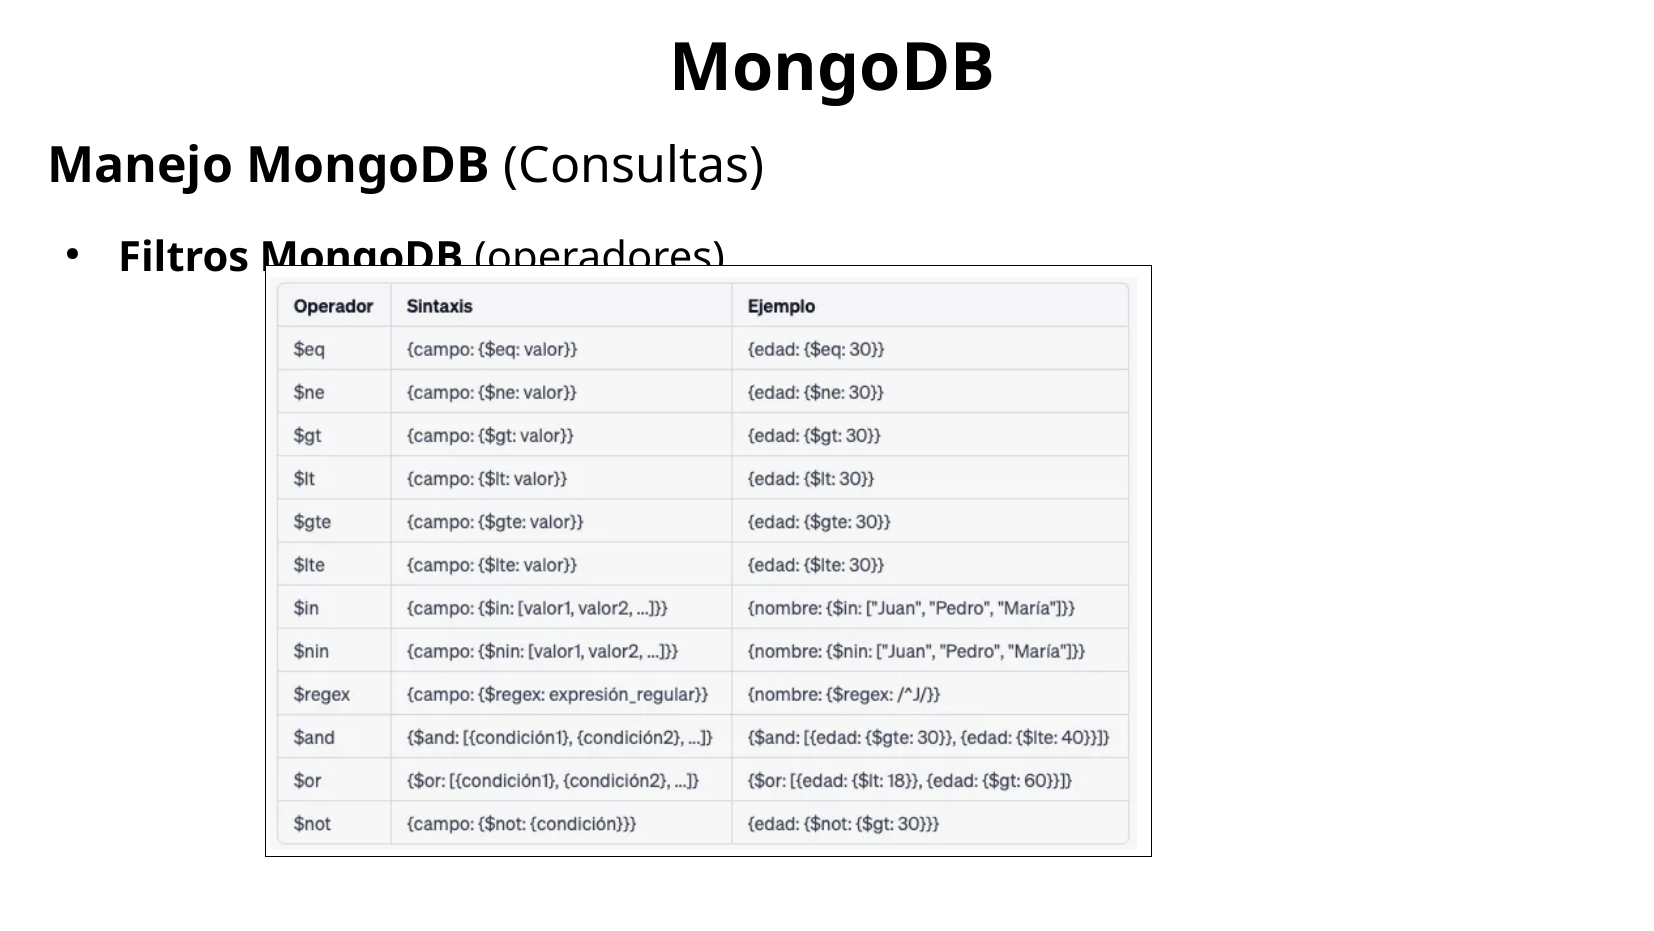

# MongoDB
Manejo MongoDB (Consultas)
Filtros MongoDB (operadores)